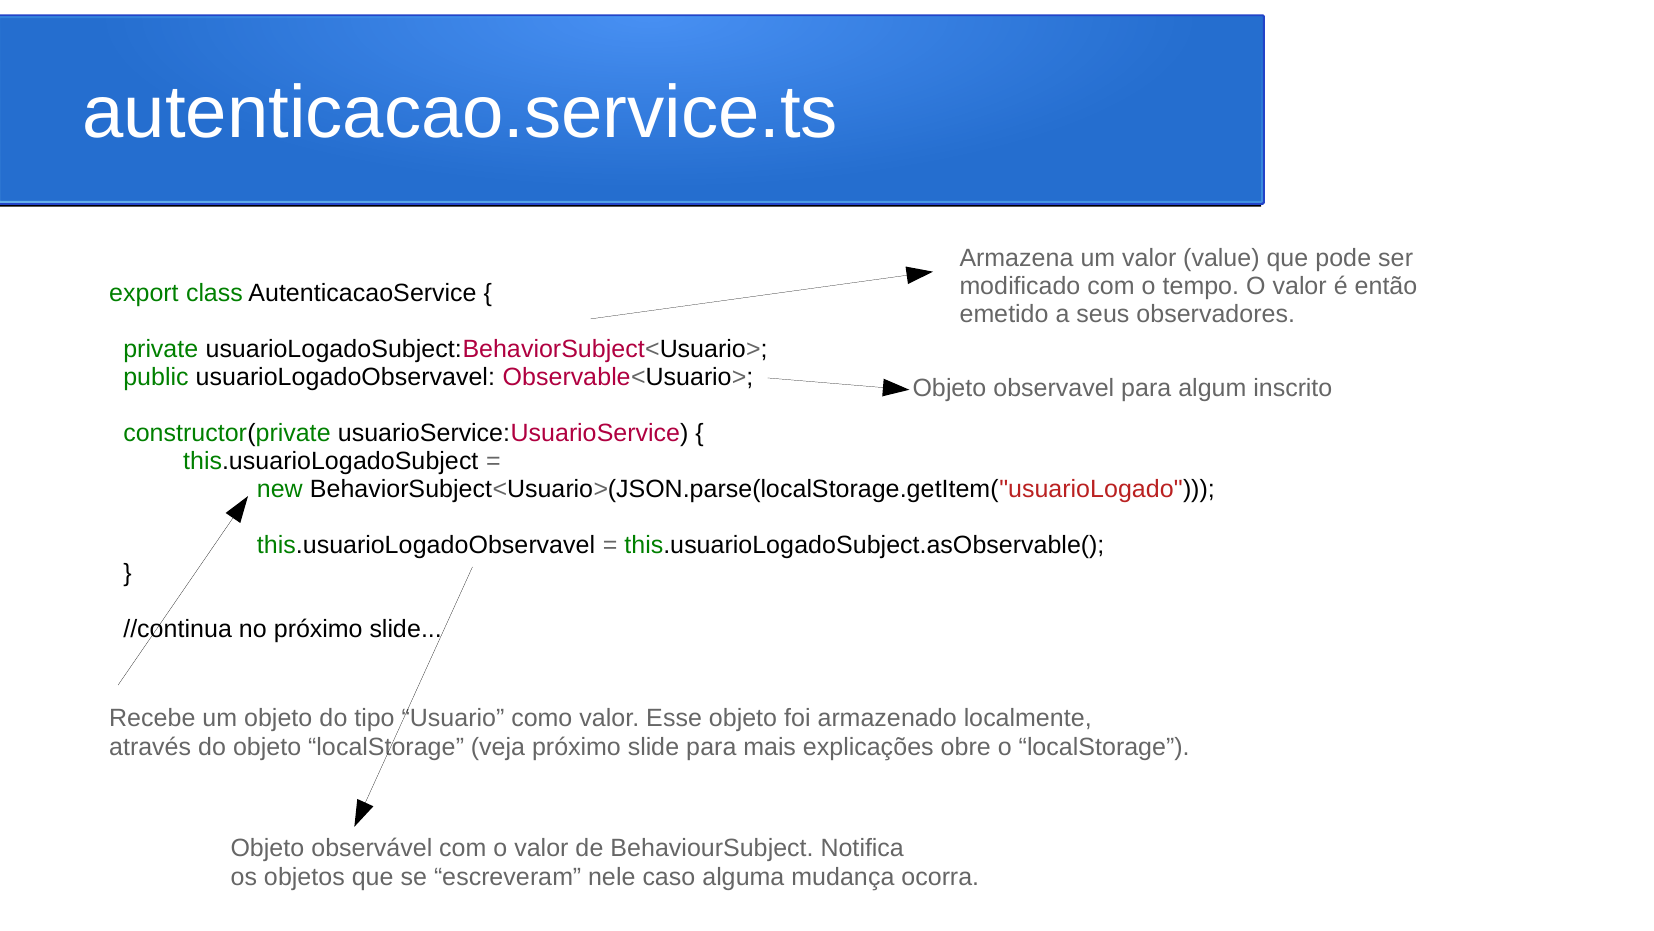

# autenticacao.service.ts
Armazena um valor (value) que pode ser
modificado com o tempo. O valor é então
emetido a seus observadores.
export class AutenticacaoService {
 private usuarioLogadoSubject:BehaviorSubject<Usuario>;
 public usuarioLogadoObservavel: Observable<Usuario>;
 constructor(private usuarioService:UsuarioService) {
 	this.usuarioLogadoSubject =
		new BehaviorSubject<Usuario>(JSON.parse(localStorage.getItem("usuarioLogado")));
 		this.usuarioLogadoObservavel = this.usuarioLogadoSubject.asObservable();
 }
 //continua no próximo slide...
Objeto observavel para algum inscrito
Recebe um objeto do tipo “Usuario” como valor. Esse objeto foi armazenado localmente,
através do objeto “localStorage” (veja próximo slide para mais explicações obre o “localStorage”).
Objeto observável com o valor de BehaviourSubject. Notifica
os objetos que se “escreveram” nele caso alguma mudança ocorra.